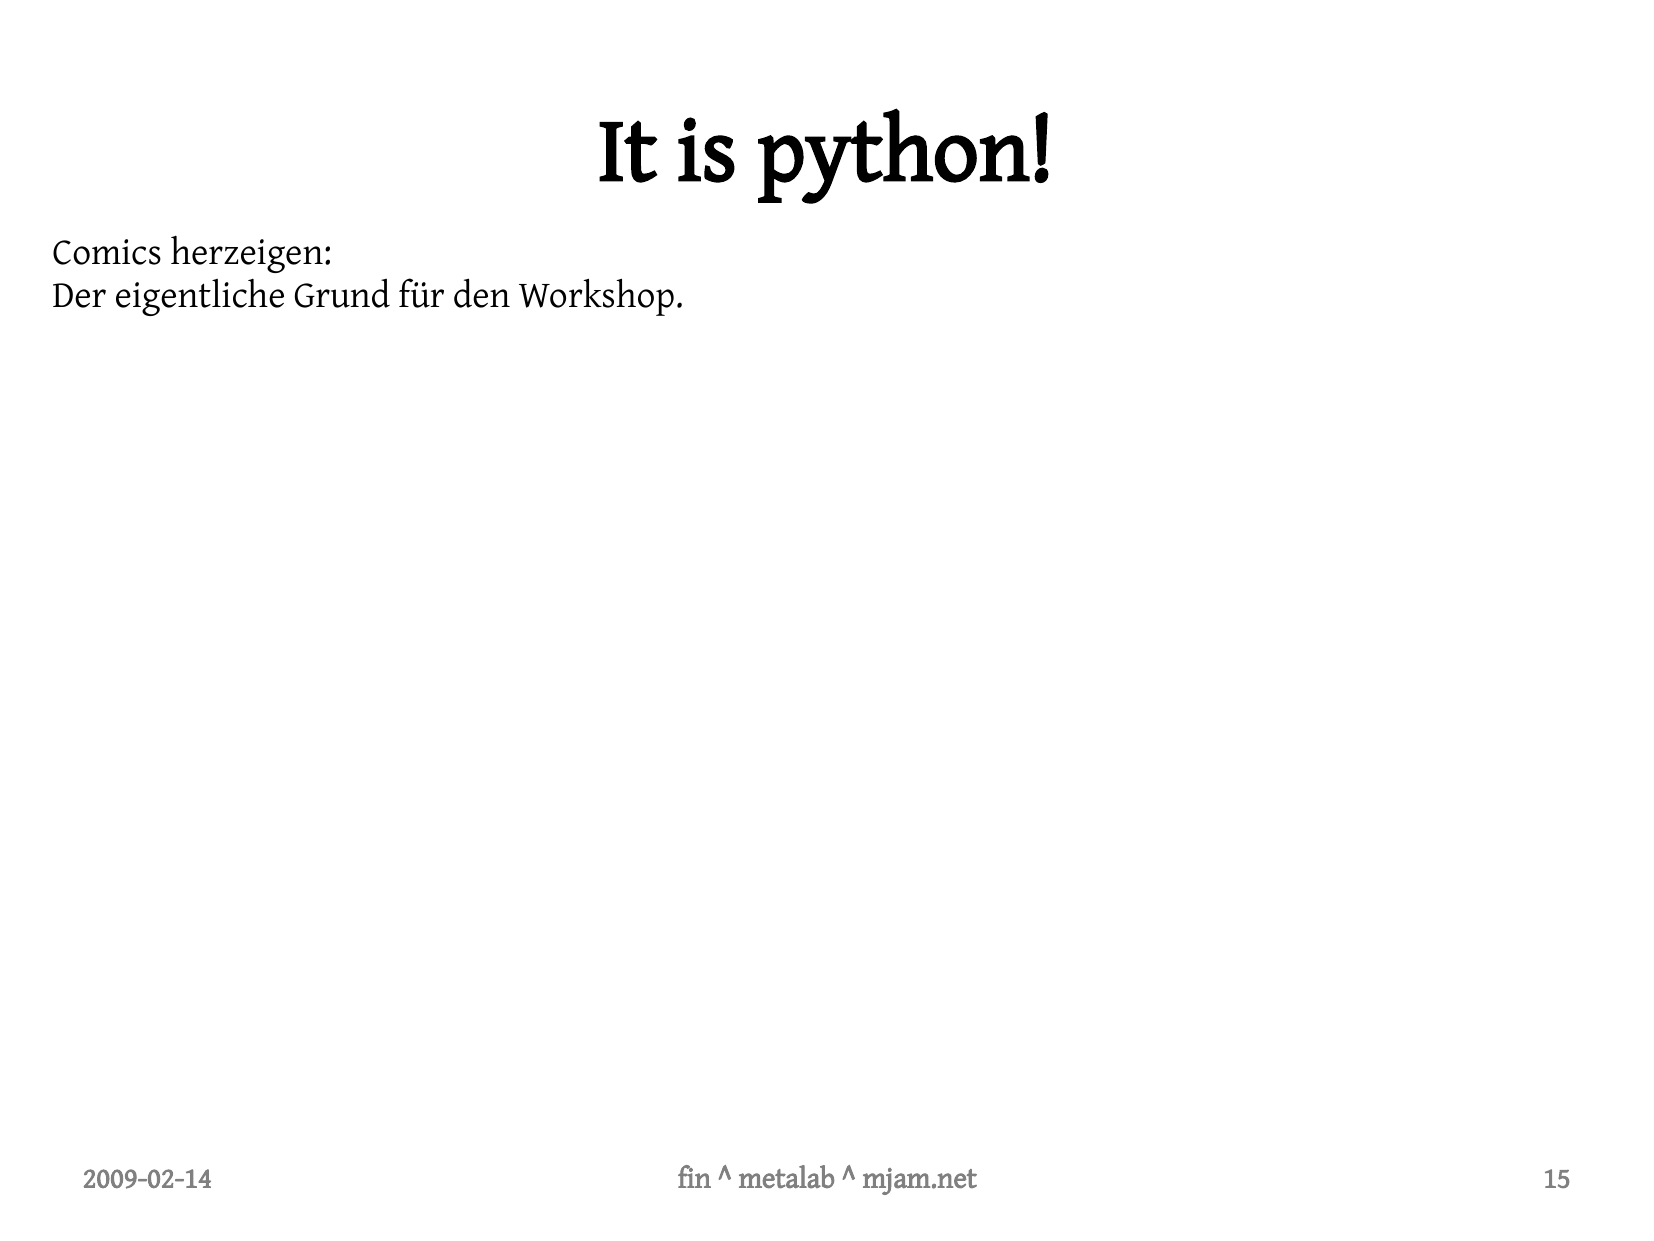

# It is python!
Comics herzeigen:
Der eigentliche Grund für den Workshop.
2009-02-14
fin ^ metalab ^ mjam.net
15